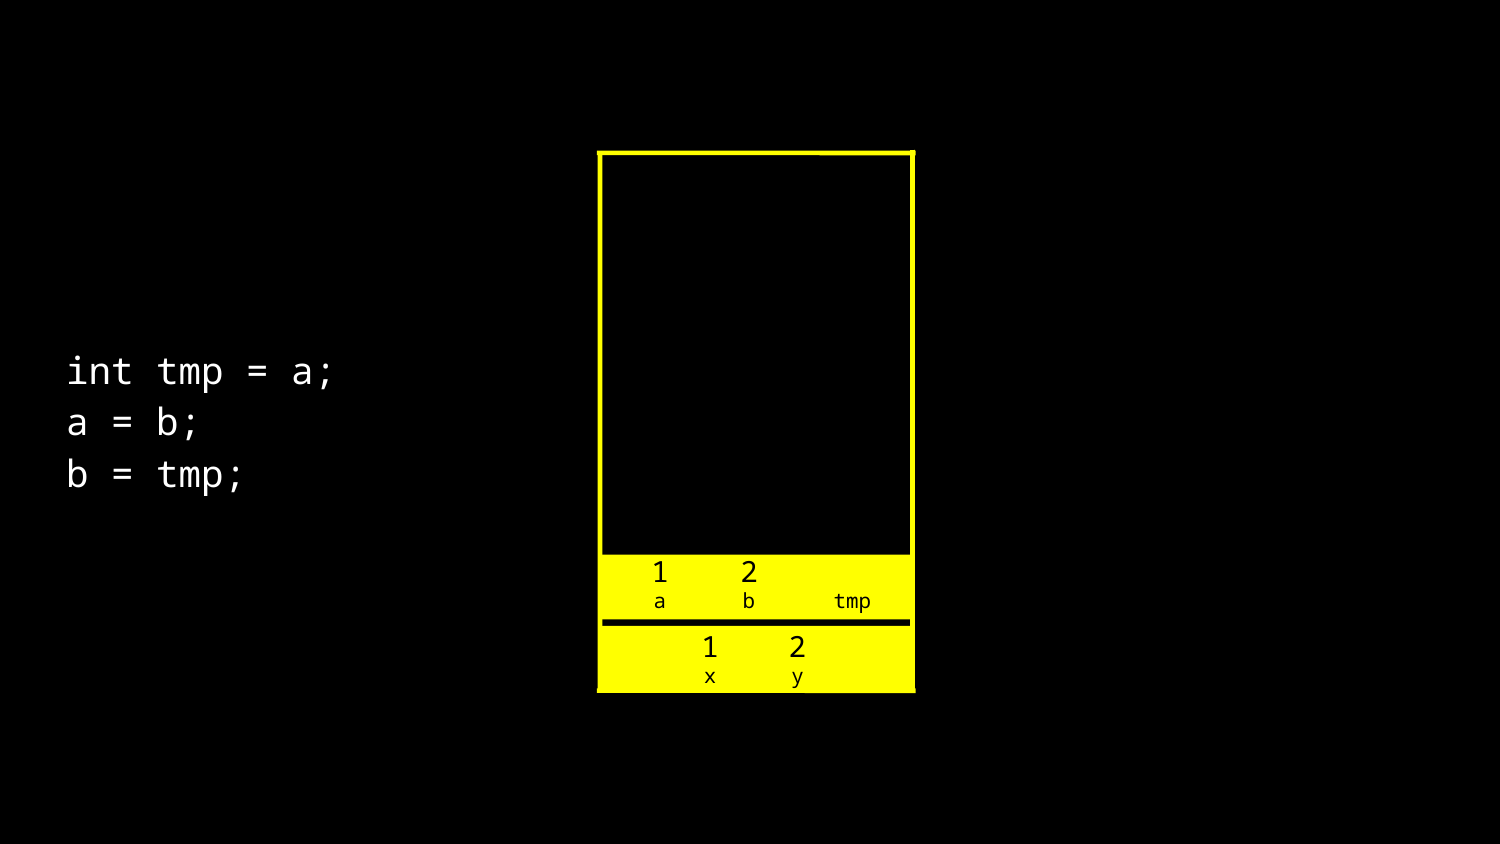

# int tmp = a;
a = b;
b = tmp;
1
a
2
b
tmp
1
x
2
y